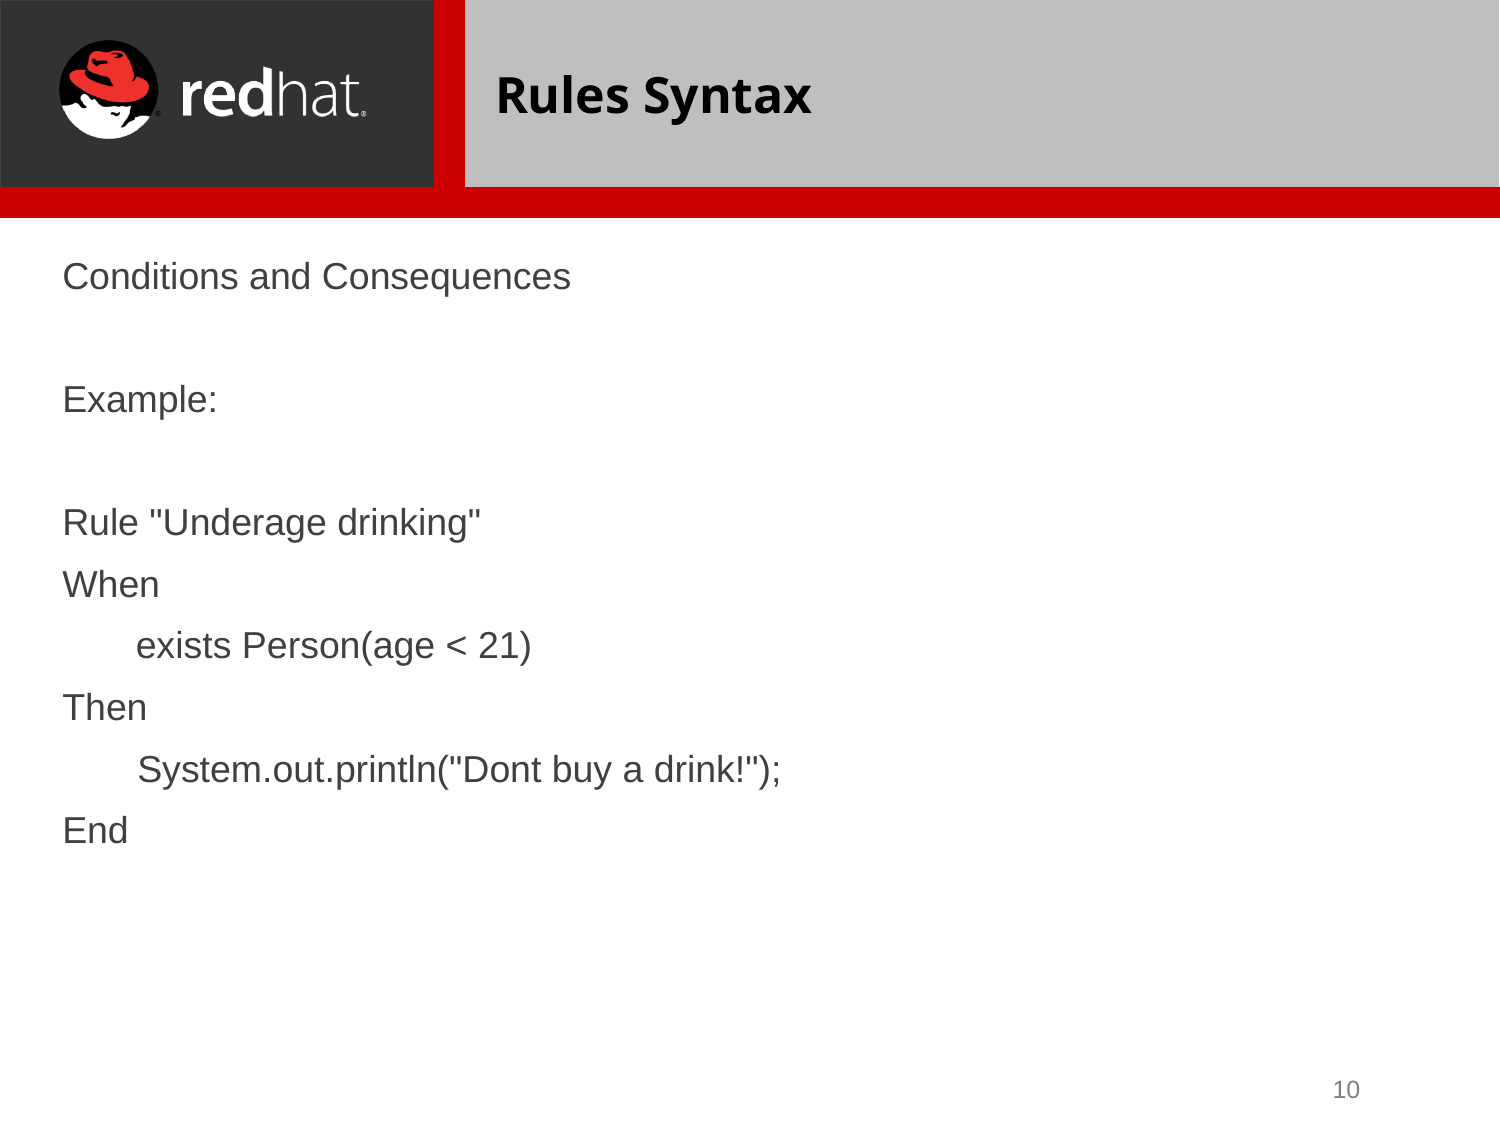

# Rules Syntax
Conditions and Consequences
Example:
Rule "Underage drinking"
When
 exists Person(age < 21)
Then
 	System.out.println("Dont buy a drink!");
End